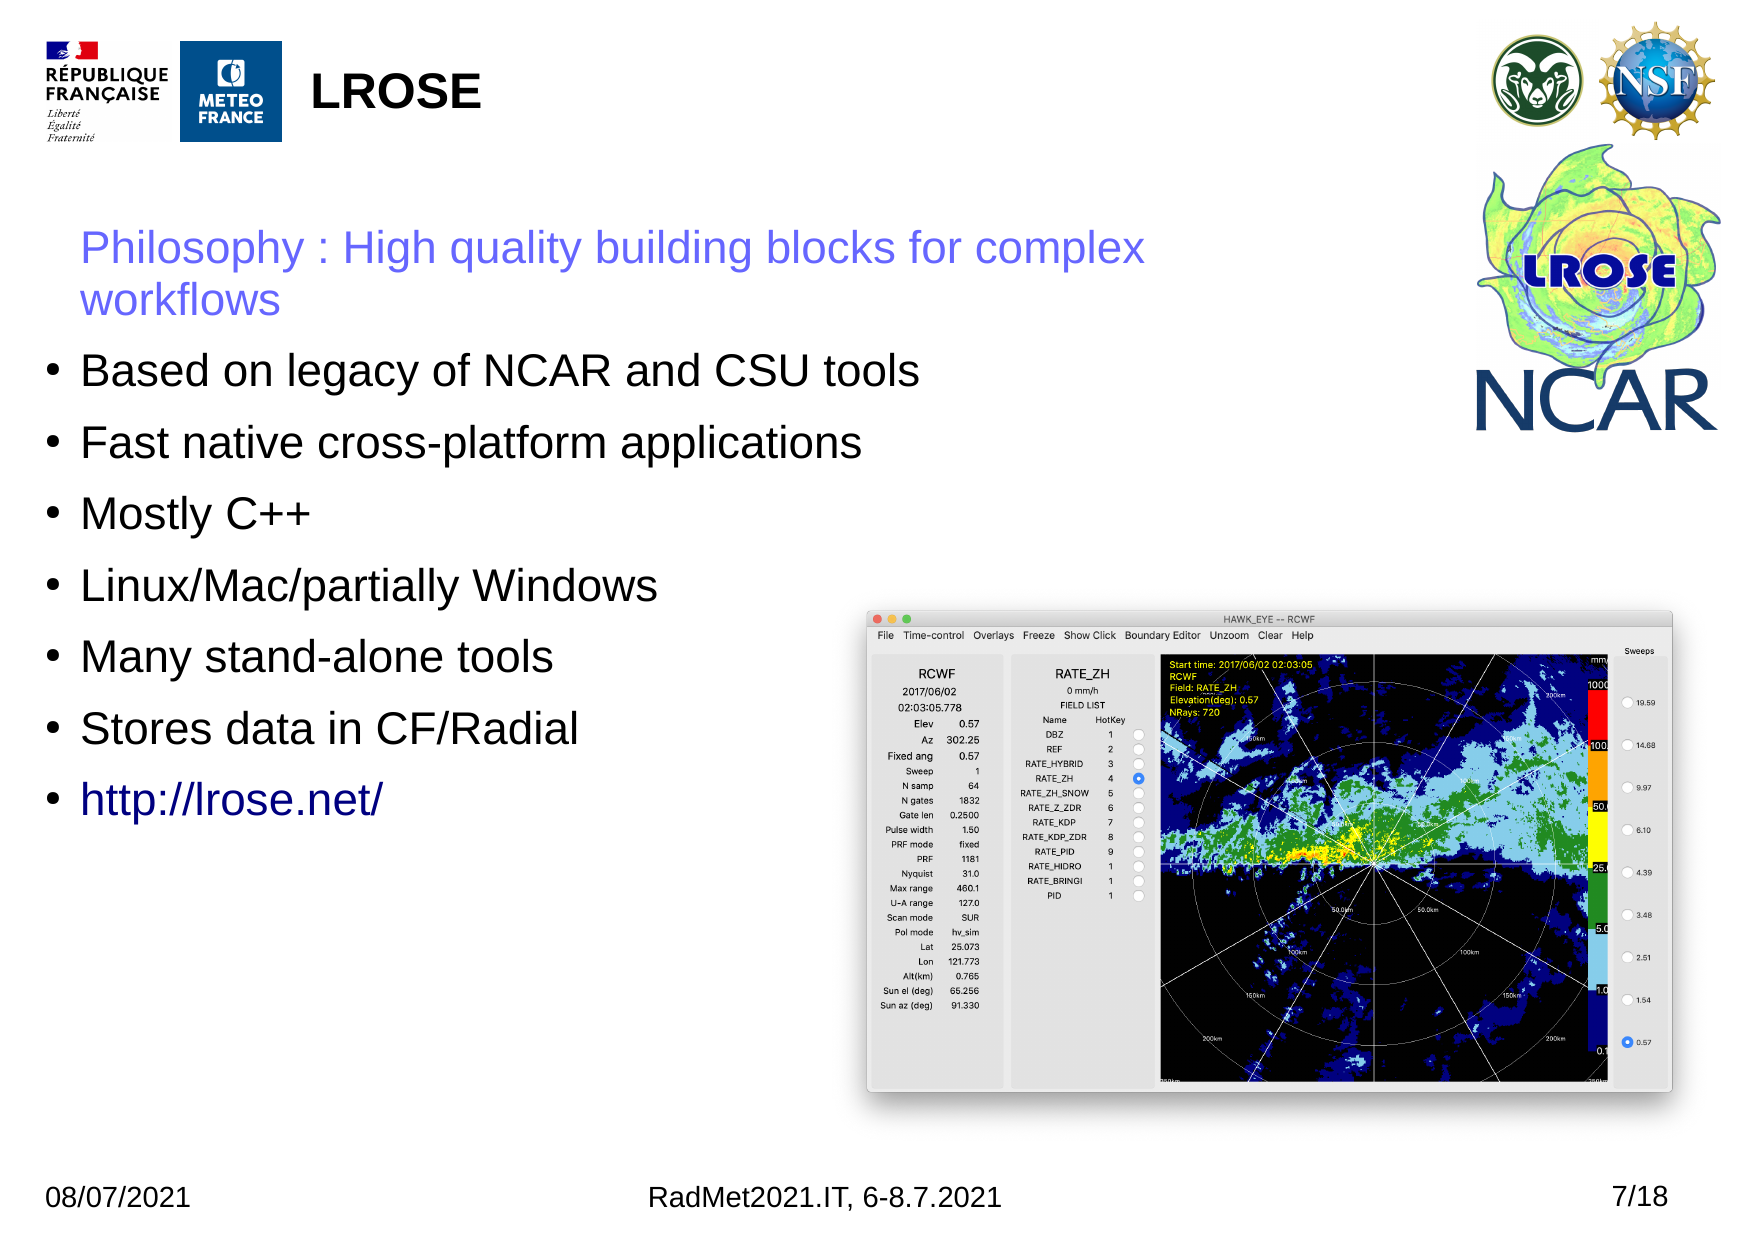

LROSE
# Philosophy : High quality building blocks for complex workflows
Based on legacy of NCAR and CSU tools
Fast native cross-platform applications
Mostly C++
Linux/Mac/partially Windows
Many stand-alone tools
Stores data in CF/Radial
http://lrose.net/
7
08/07/2021
RadMet2021.IT, 6-8.7.2021